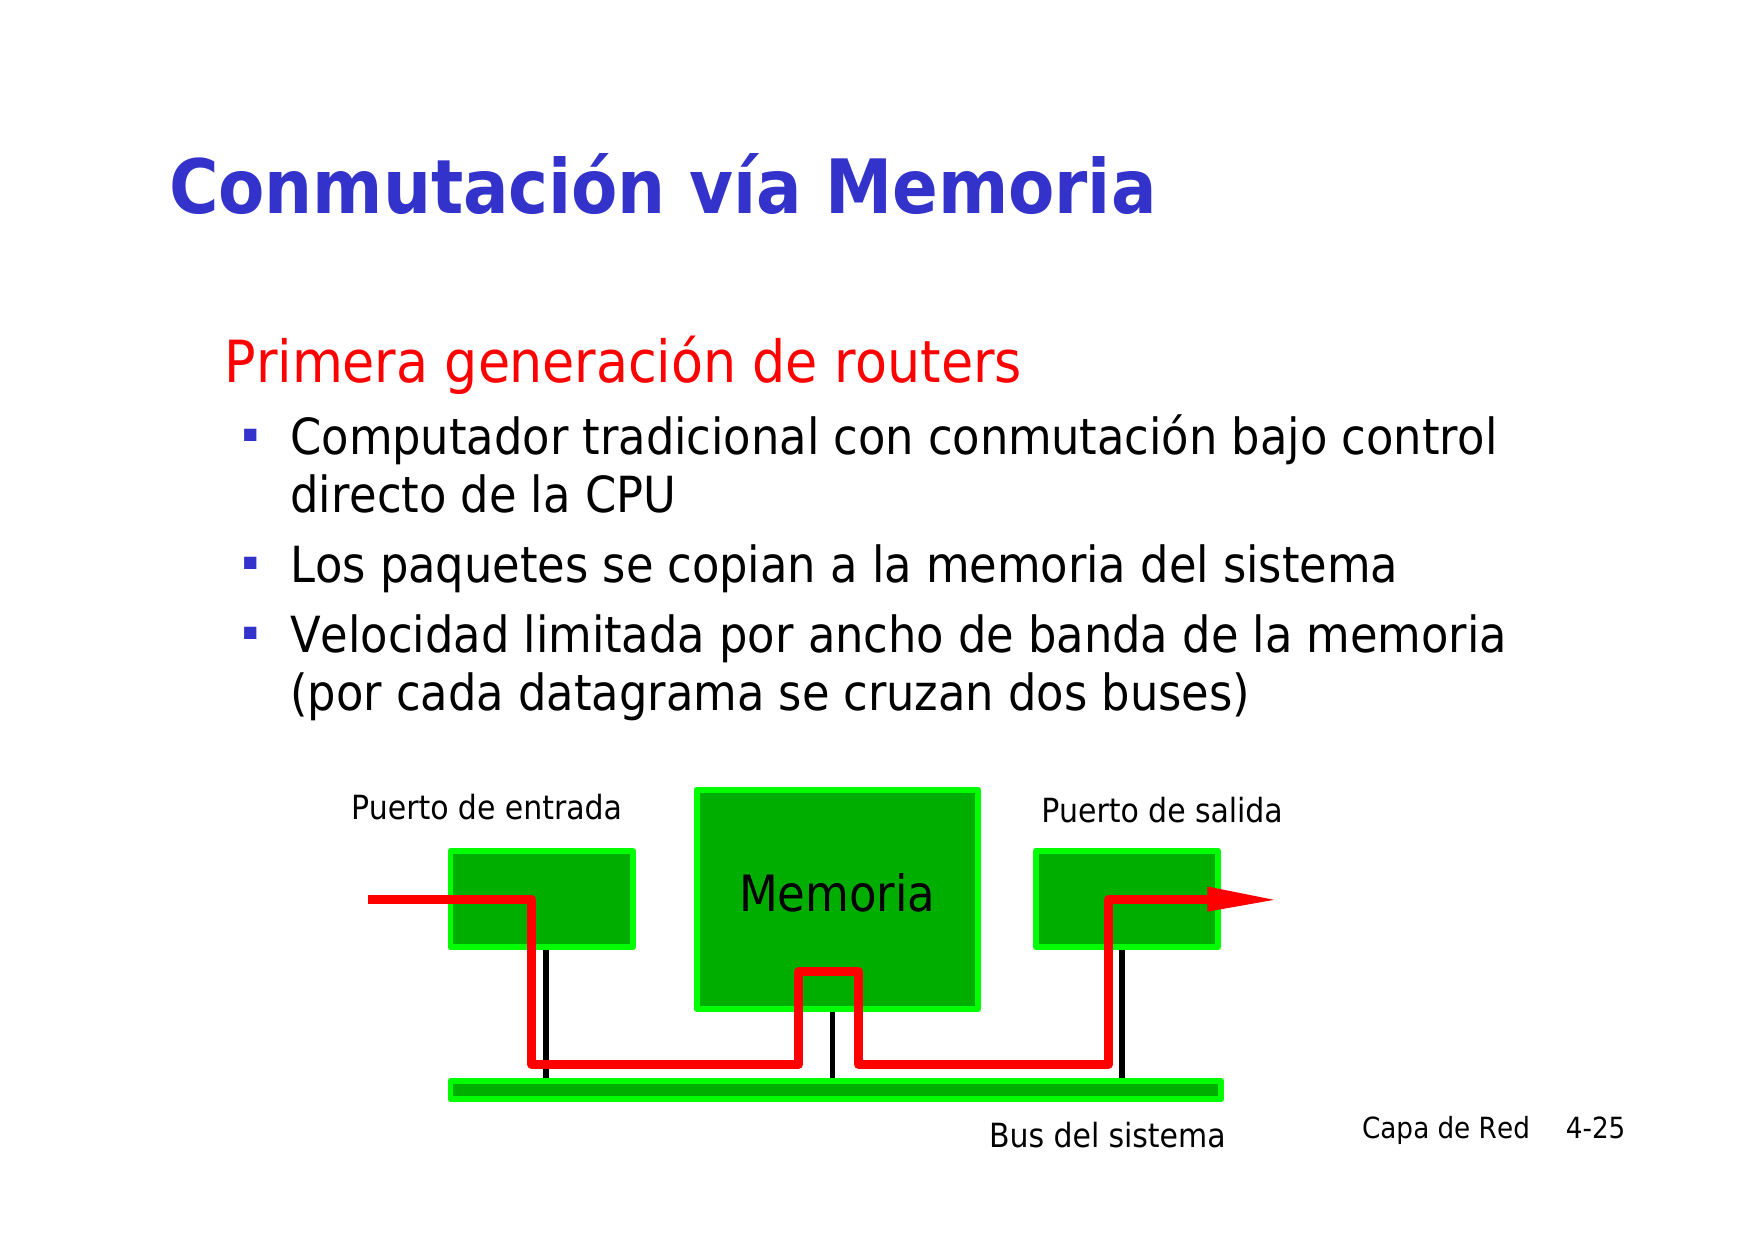

# Conmutación vía Memoria
Primera generación de routers
Computador tradicional con conmutación bajo control directo de la CPU
Los paquetes se copian a la memoria del sistema
Velocidad limitada por ancho de banda de la memoria (por cada datagrama se cruzan dos buses)
Puerto de entrada
Puerto de salida
Memoria
Bus del sistema